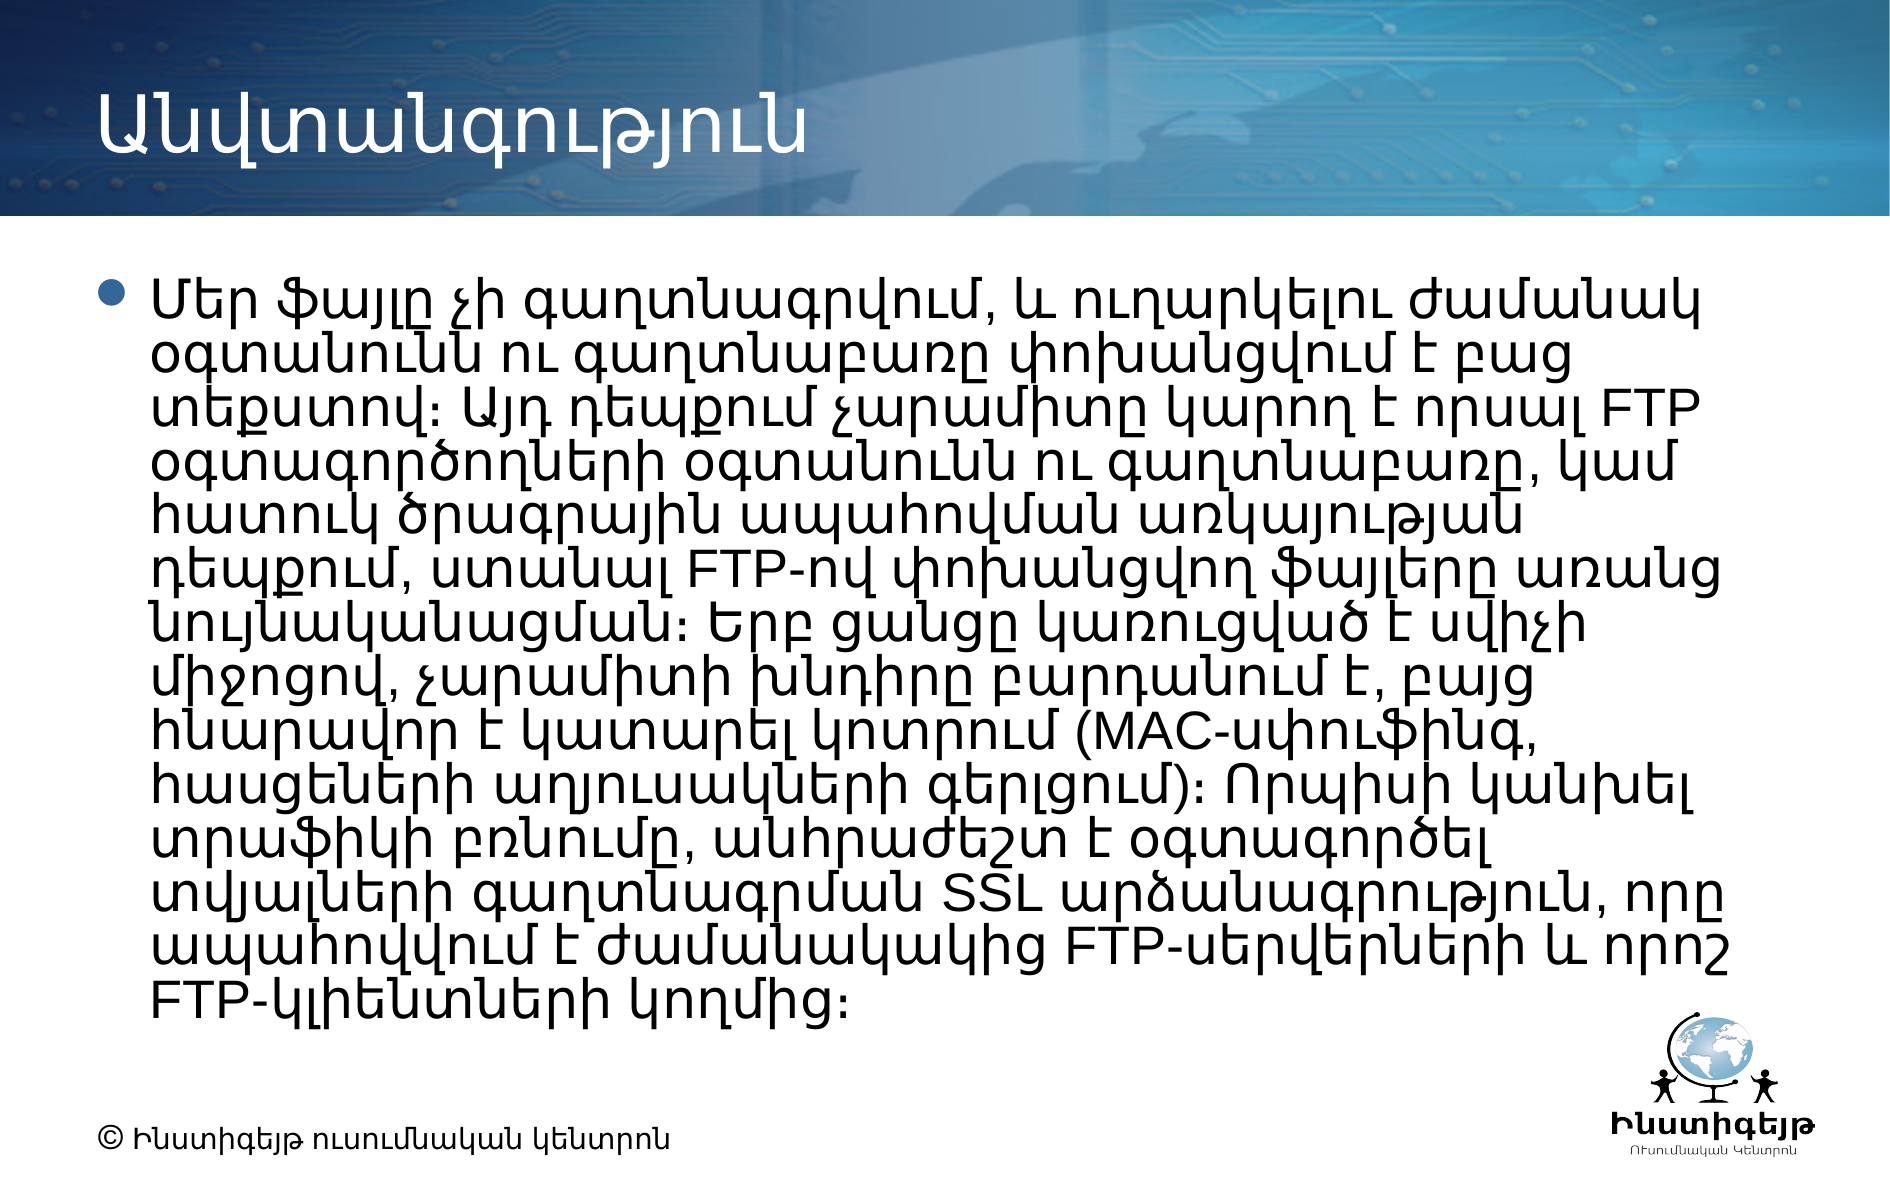

# Անվտանգություն
Մեր ֆայլը չի գաղտնագրվում, և ուղարկելու ժամանակ օգտանունն ու գաղտնաբառը փոխանցվում է բաց տեքստով։ Այդ դեպքում չարամիտը կարող է որսալ FTP օգտագործողների օգտանունն ու գաղտնաբառը, կամ հատուկ ծրագրային ապահովման առկայության դեպքում, ստանալ FTP-ով փոխանցվող ֆայլերը առանց նույնականացման։ Երբ ցանցը կառուցված է սվիչի միջոցով, չարամիտի խնդիրը բարդանում է, բայց հնարավոր է կատարել կոտրում (MAC-սփուֆինգ, հասցեների աղյուսակների գերլցում)։ Որպիսի կանխել տրաֆիկի բռնումը, անհրաժեշտ է օգտագործել տվյալների գաղտնագրման SSL արձանագրություն, որը ապահովվում է ժամանակակից FTP-սերվերների և որոշ FTP-կլիենտների կողմից։